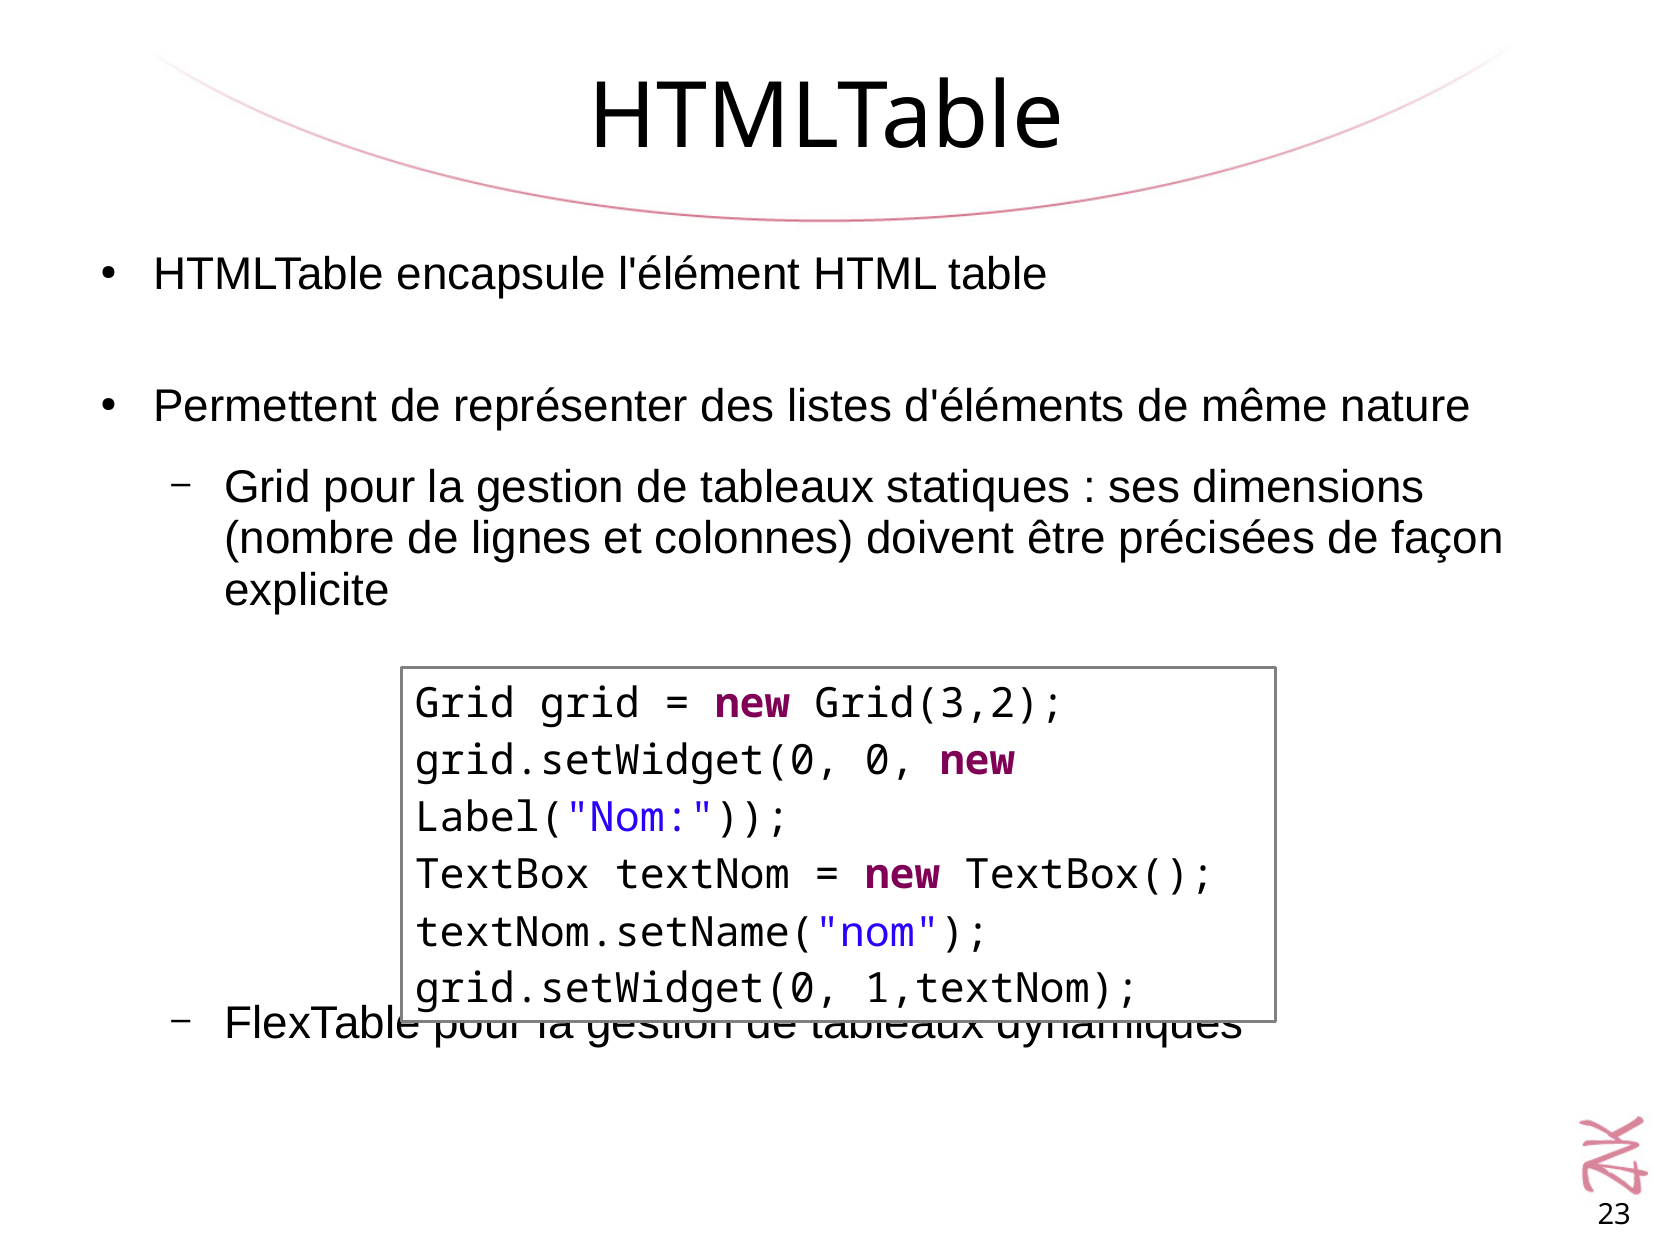

# HTMLTable
HTMLTable encapsule l'élément HTML table
Permettent de représenter des listes d'éléments de même nature
Grid pour la gestion de tableaux statiques : ses dimensions (nombre de lignes et colonnes) doivent être précisées de façon explicite
FlexTable pour la gestion de tableaux dynamiques
Grid grid = new Grid(3,2);
grid.setWidget(0, 0, new Label("Nom:"));
TextBox textNom = new TextBox();
textNom.setName("nom");
grid.setWidget(0, 1,textNom);
23